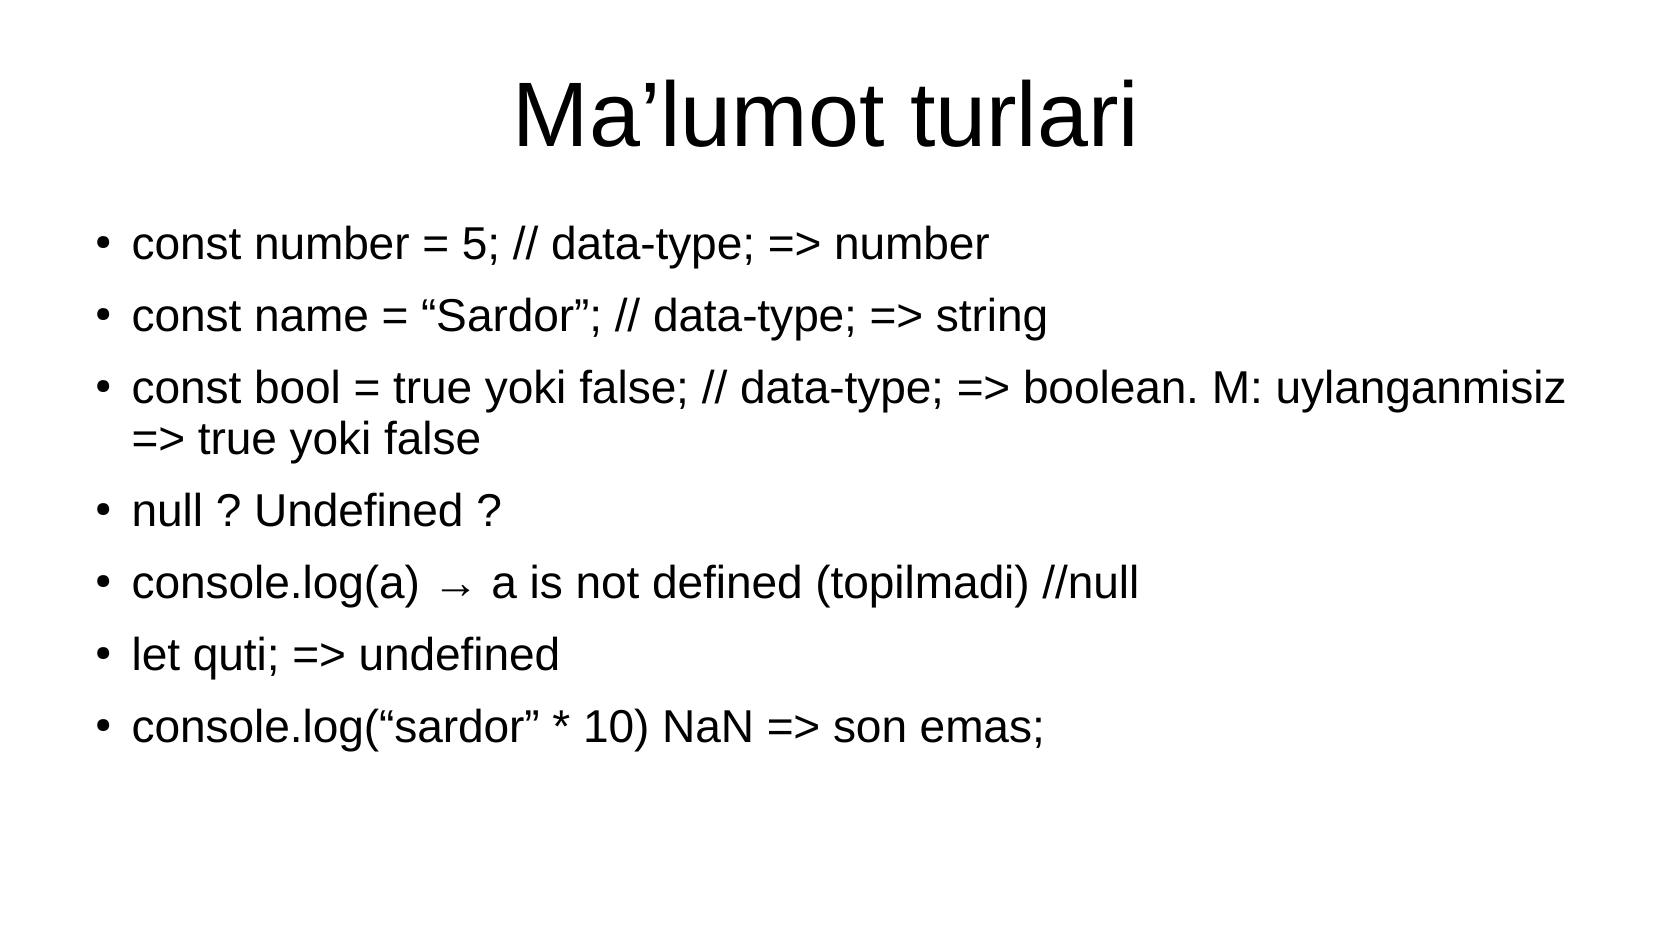

# Ma’lumot turlari
const number = 5; // data-type; => number
const name = “Sardor”; // data-type; => string
const bool = true yoki false; // data-type; => boolean. M: uylanganmisiz => true yoki false
null ? Undefined ?
console.log(a) → a is not defined (topilmadi) //null
let quti; => undefined
console.log(“sardor” * 10) NaN => son emas;